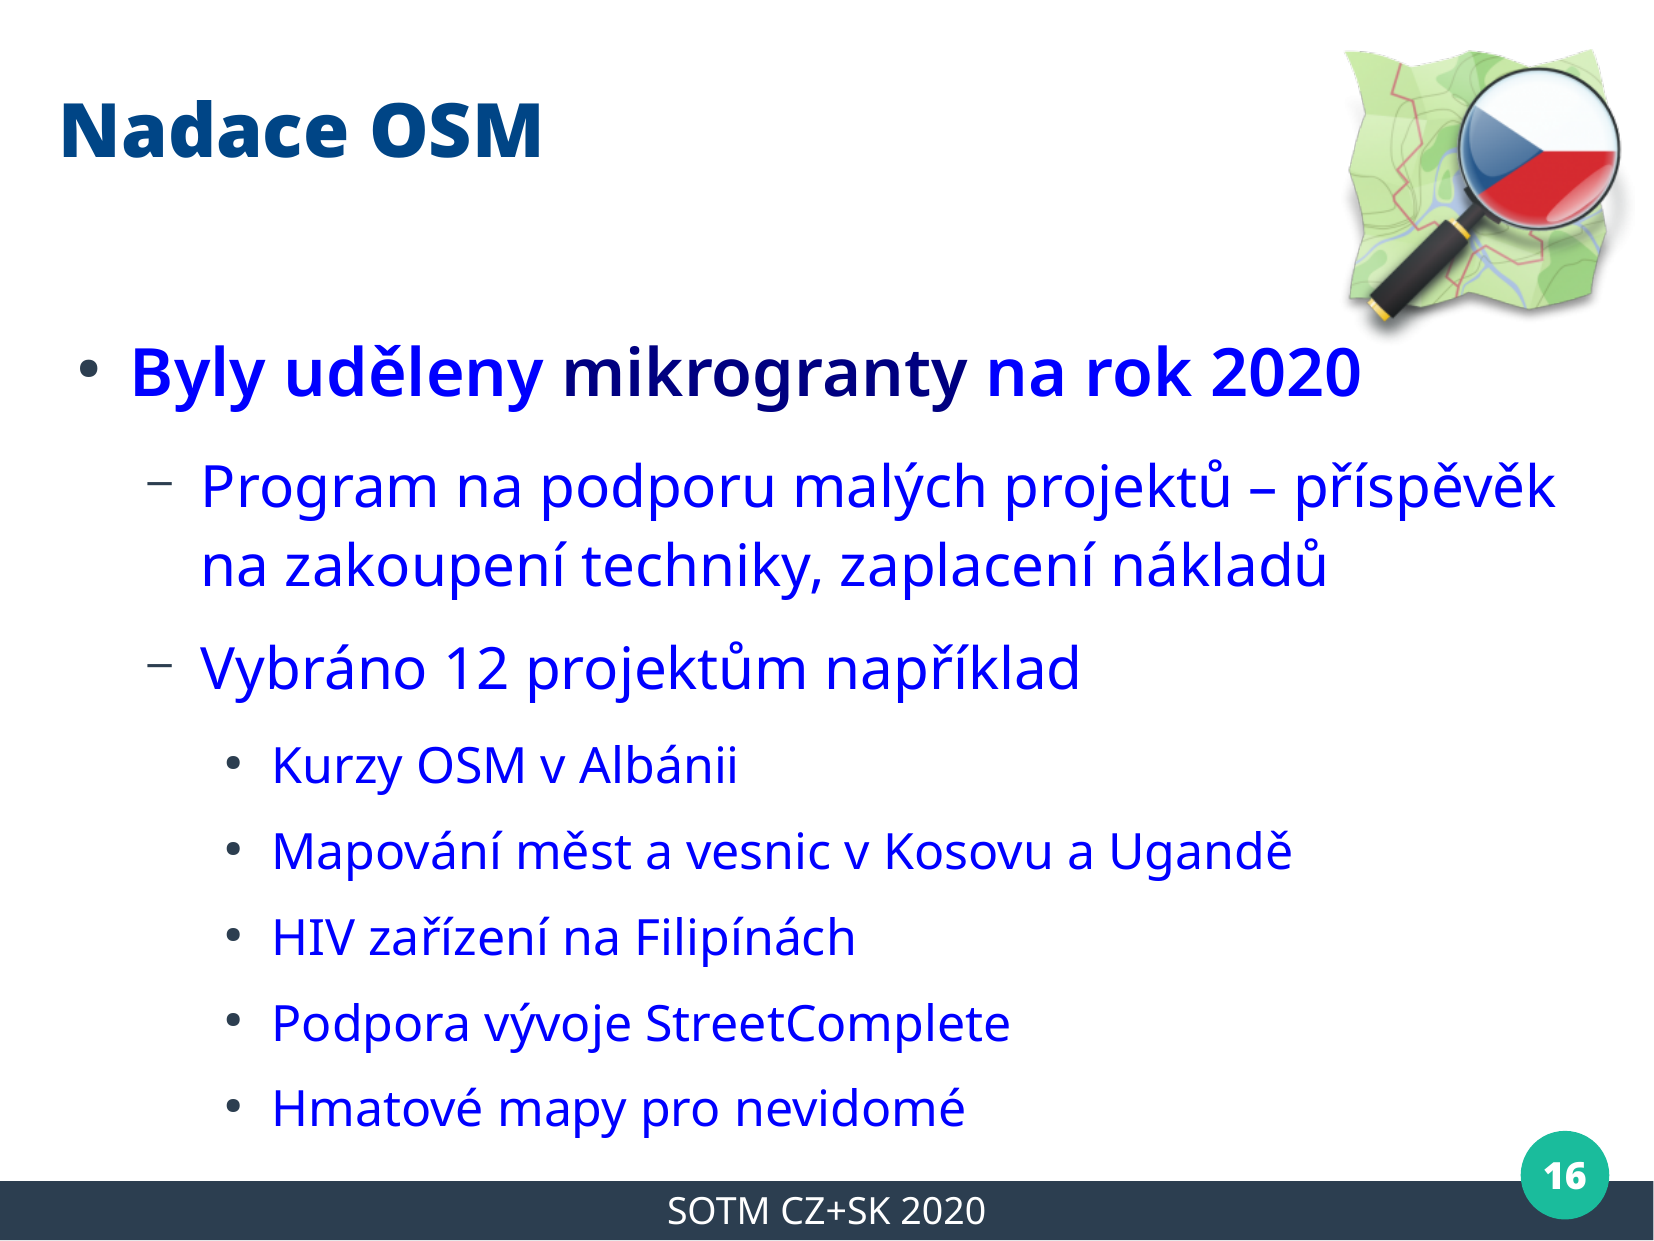

# Nadace OSM
Byly uděleny mikrogranty na rok 2020
Program na podporu malých projektů – příspěvěk na zakoupení techniky, zaplacení nákladů
Vybráno 12 projektům například
Kurzy OSM v Albánii
Mapování měst a vesnic v Kosovu a Ugandě
HIV zařízení na Filipínách
Podpora vývoje StreetComplete
Hmatové mapy pro nevidomé
16
SOTM CZ+SK 2020